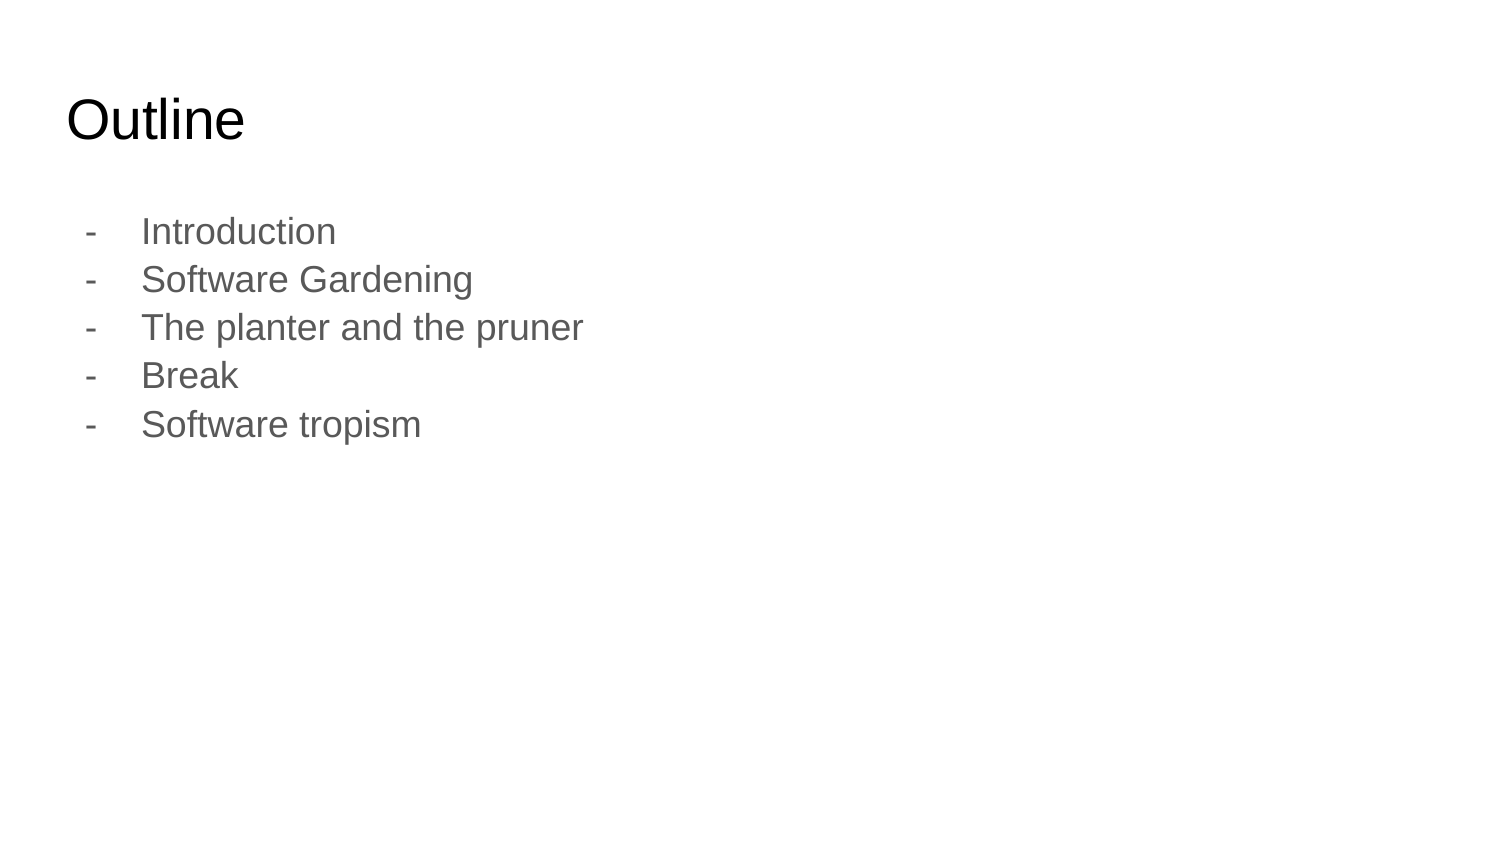

# Outline
Introduction
Software Gardening
The planter and the pruner
Break
Software tropism